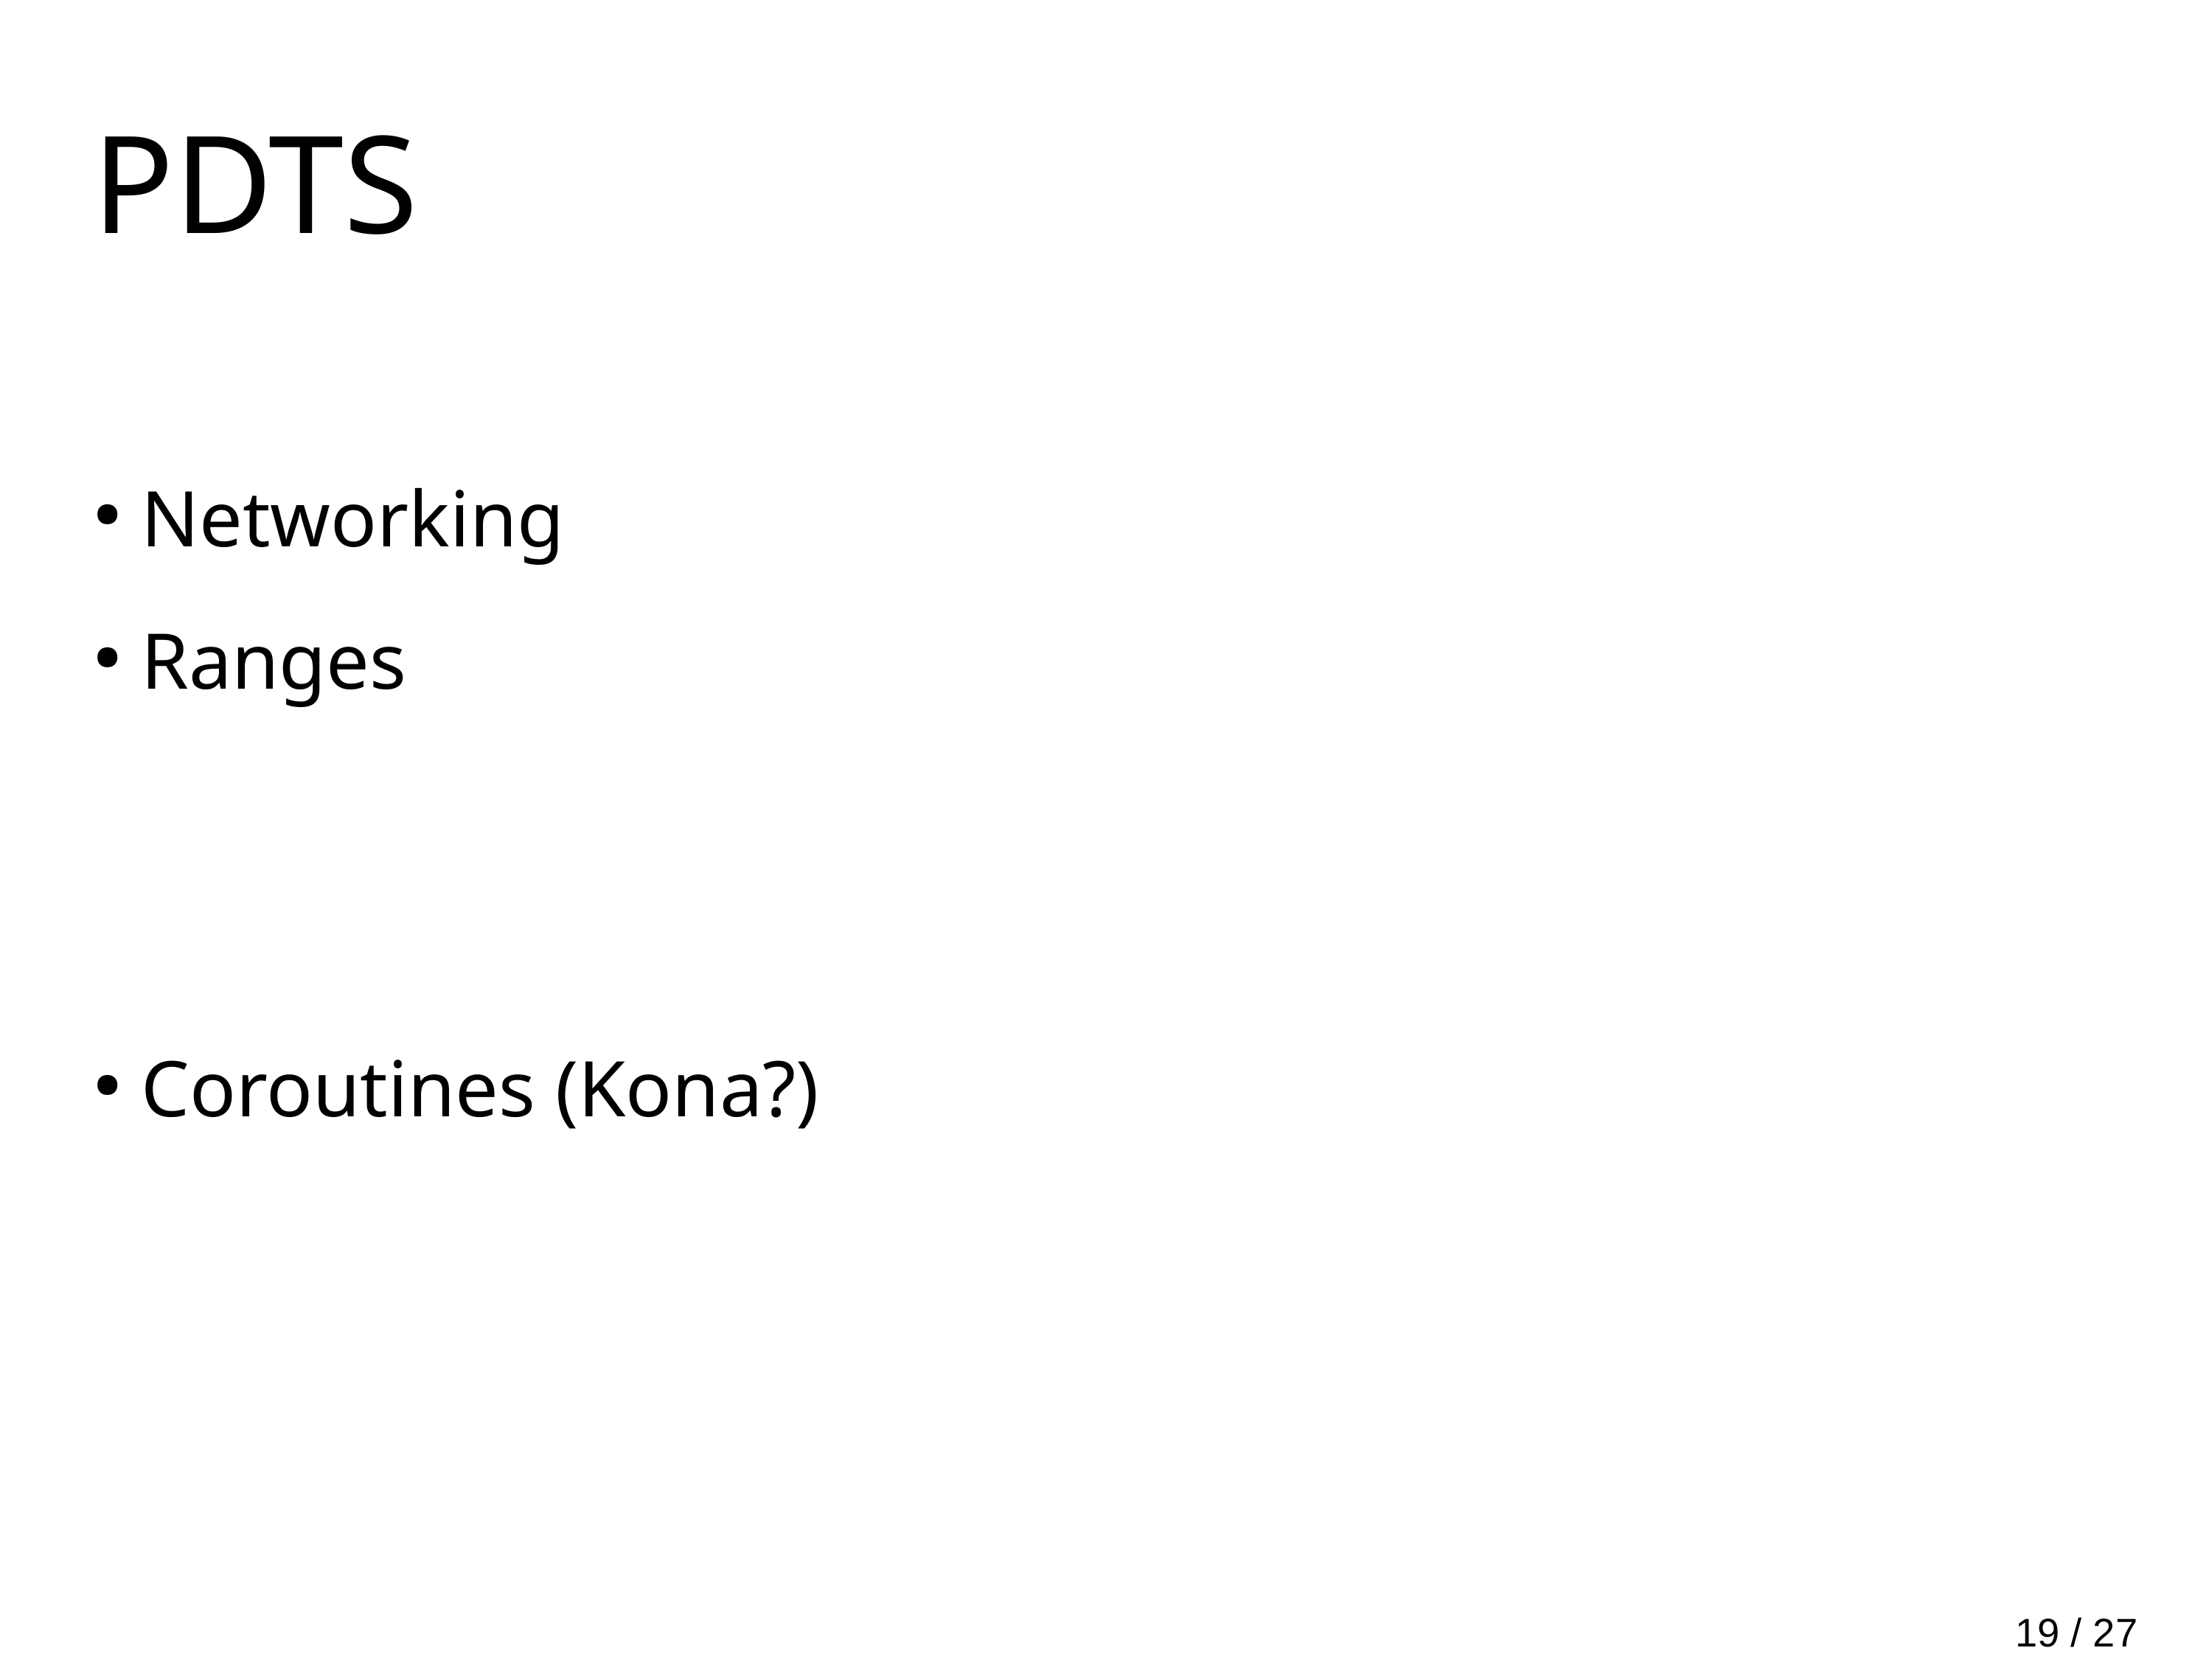

# PDTS
 Networking
 Ranges
 Coroutines (Kona?)
19 / 27